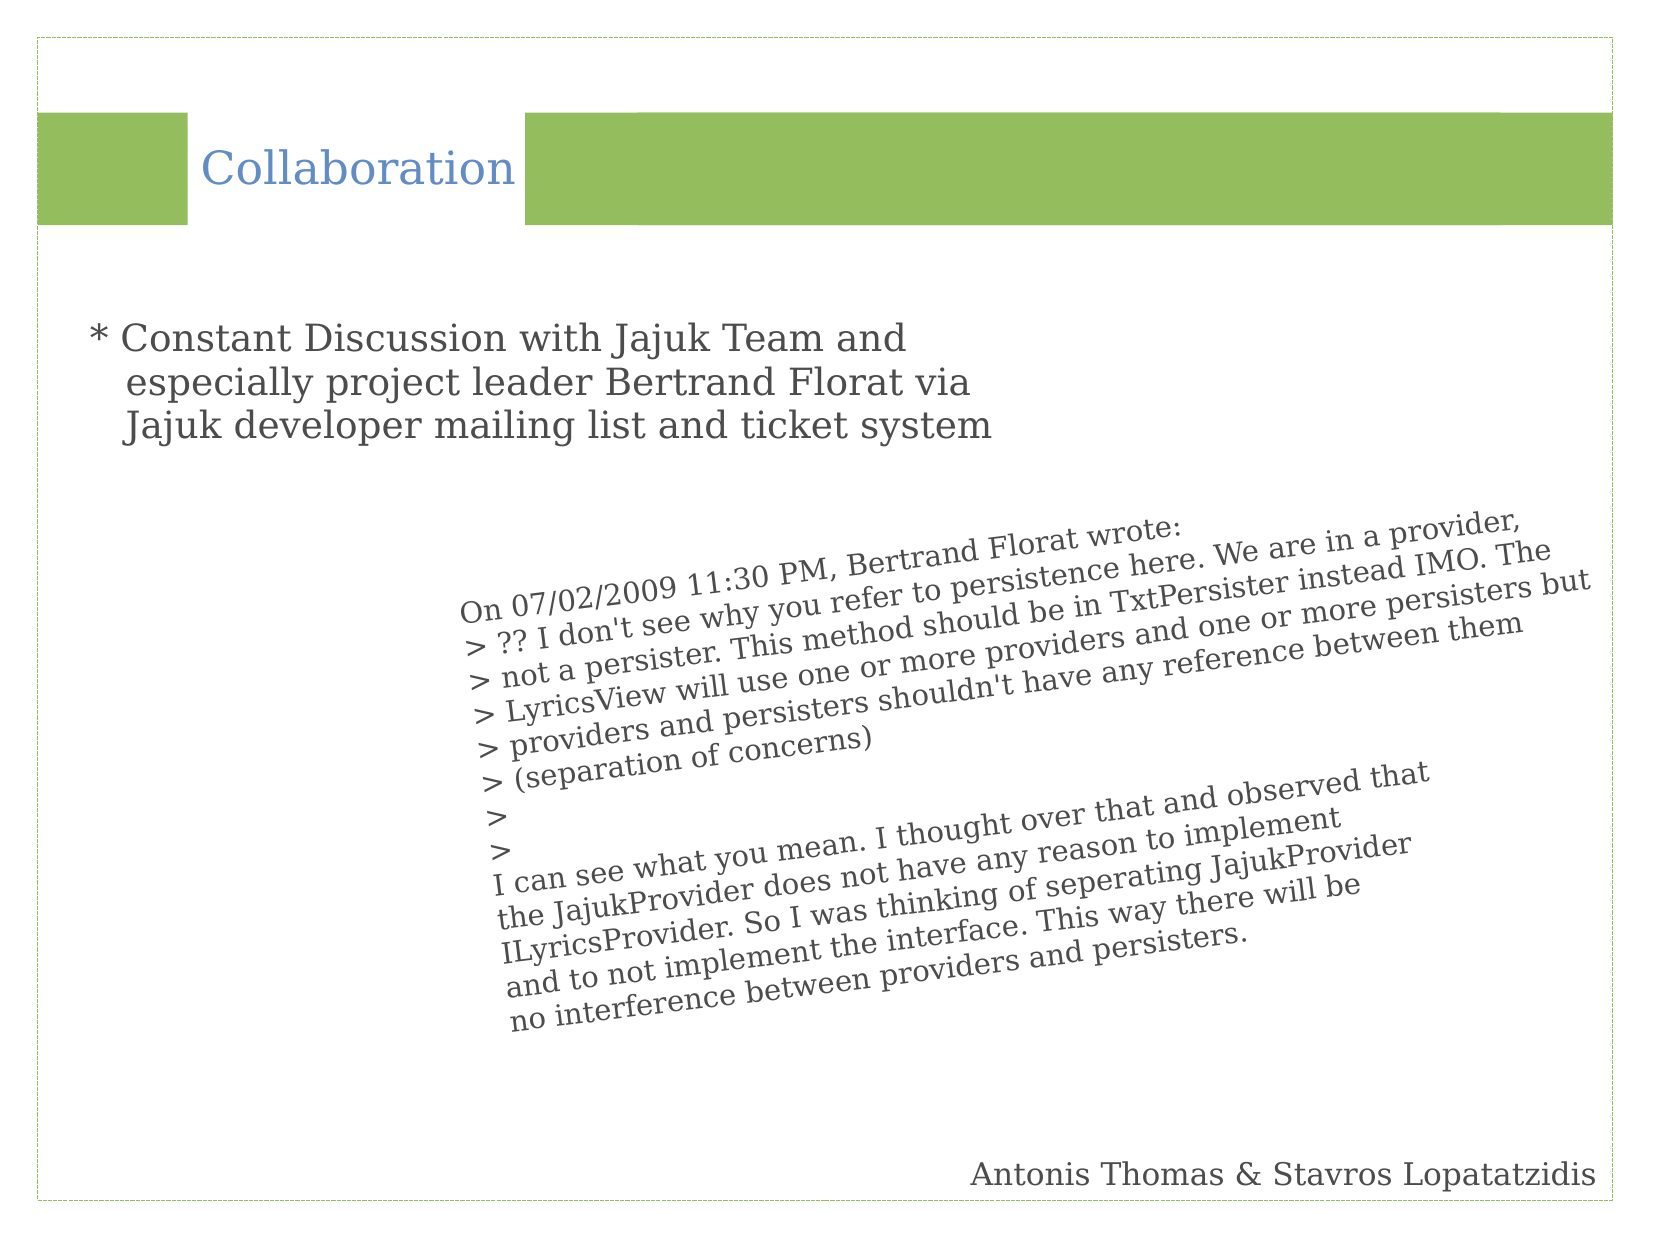

Collaboration
* Constant Discussion with Jajuk Team and especially project leader Bertrand Florat via Jajuk developer mailing list and ticket system
On 07/02/2009 11:30 PM, Bertrand Florat wrote:
> ?? I don't see why you refer to persistence here. We are in a provider,
> not a persister. This method should be in TxtPersister instead IMO. The
> LyricsView will use one or more providers and one or more persisters but
> providers and persisters shouldn't have any reference between them
> (separation of concerns)
>
>
I can see what you mean. I thought over that and observed that
the JajukProvider does not have any reason to implement
ILyricsProvider. So I was thinking of seperating JajukProvider
and to not implement the interface. This way there will be
no interference between providers and persisters.
Antonis Thomas & Stavros Lopatatzidis